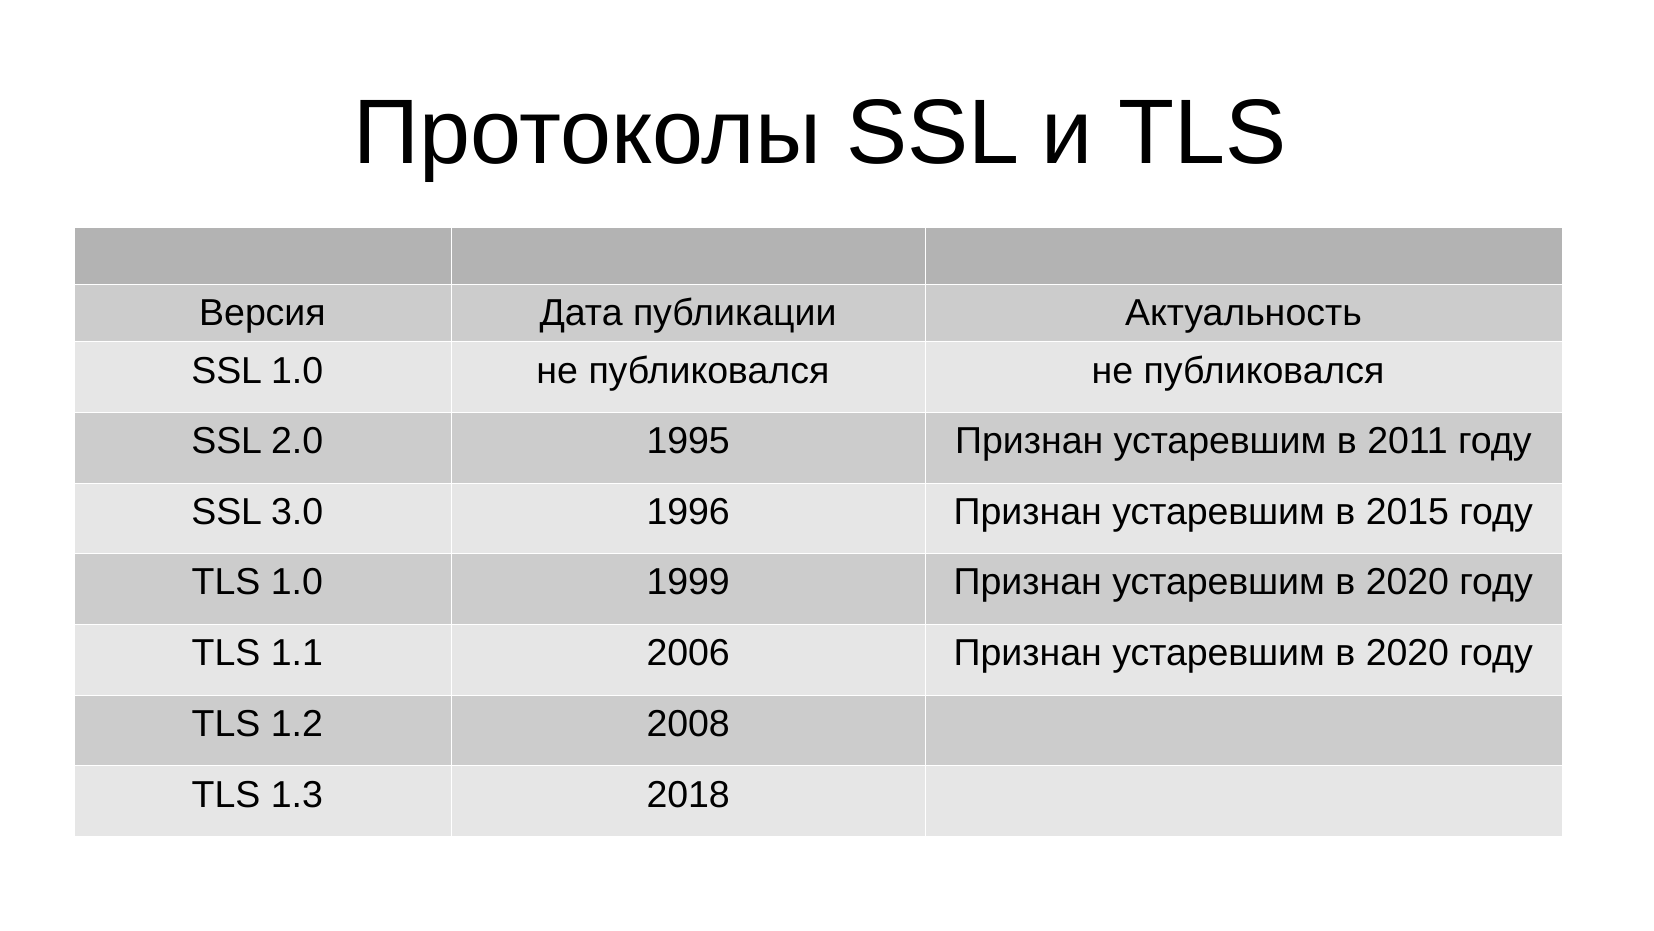

# Протоколы SSL и TLS
| | | |
| --- | --- | --- |
| Версия | Дата публикации | Актуальность |
| SSL 1.0 | не публиковался | не публиковался |
| SSL 2.0 | 1995 | Признан устаревшим в 2011 году |
| SSL 3.0 | 1996 | Признан устаревшим в 2015 году |
| TLS 1.0 | 1999 | Признан устаревшим в 2020 году |
| TLS 1.1 | 2006 | Признан устаревшим в 2020 году |
| TLS 1.2 | 2008 | |
| TLS 1.3 | 2018 | |